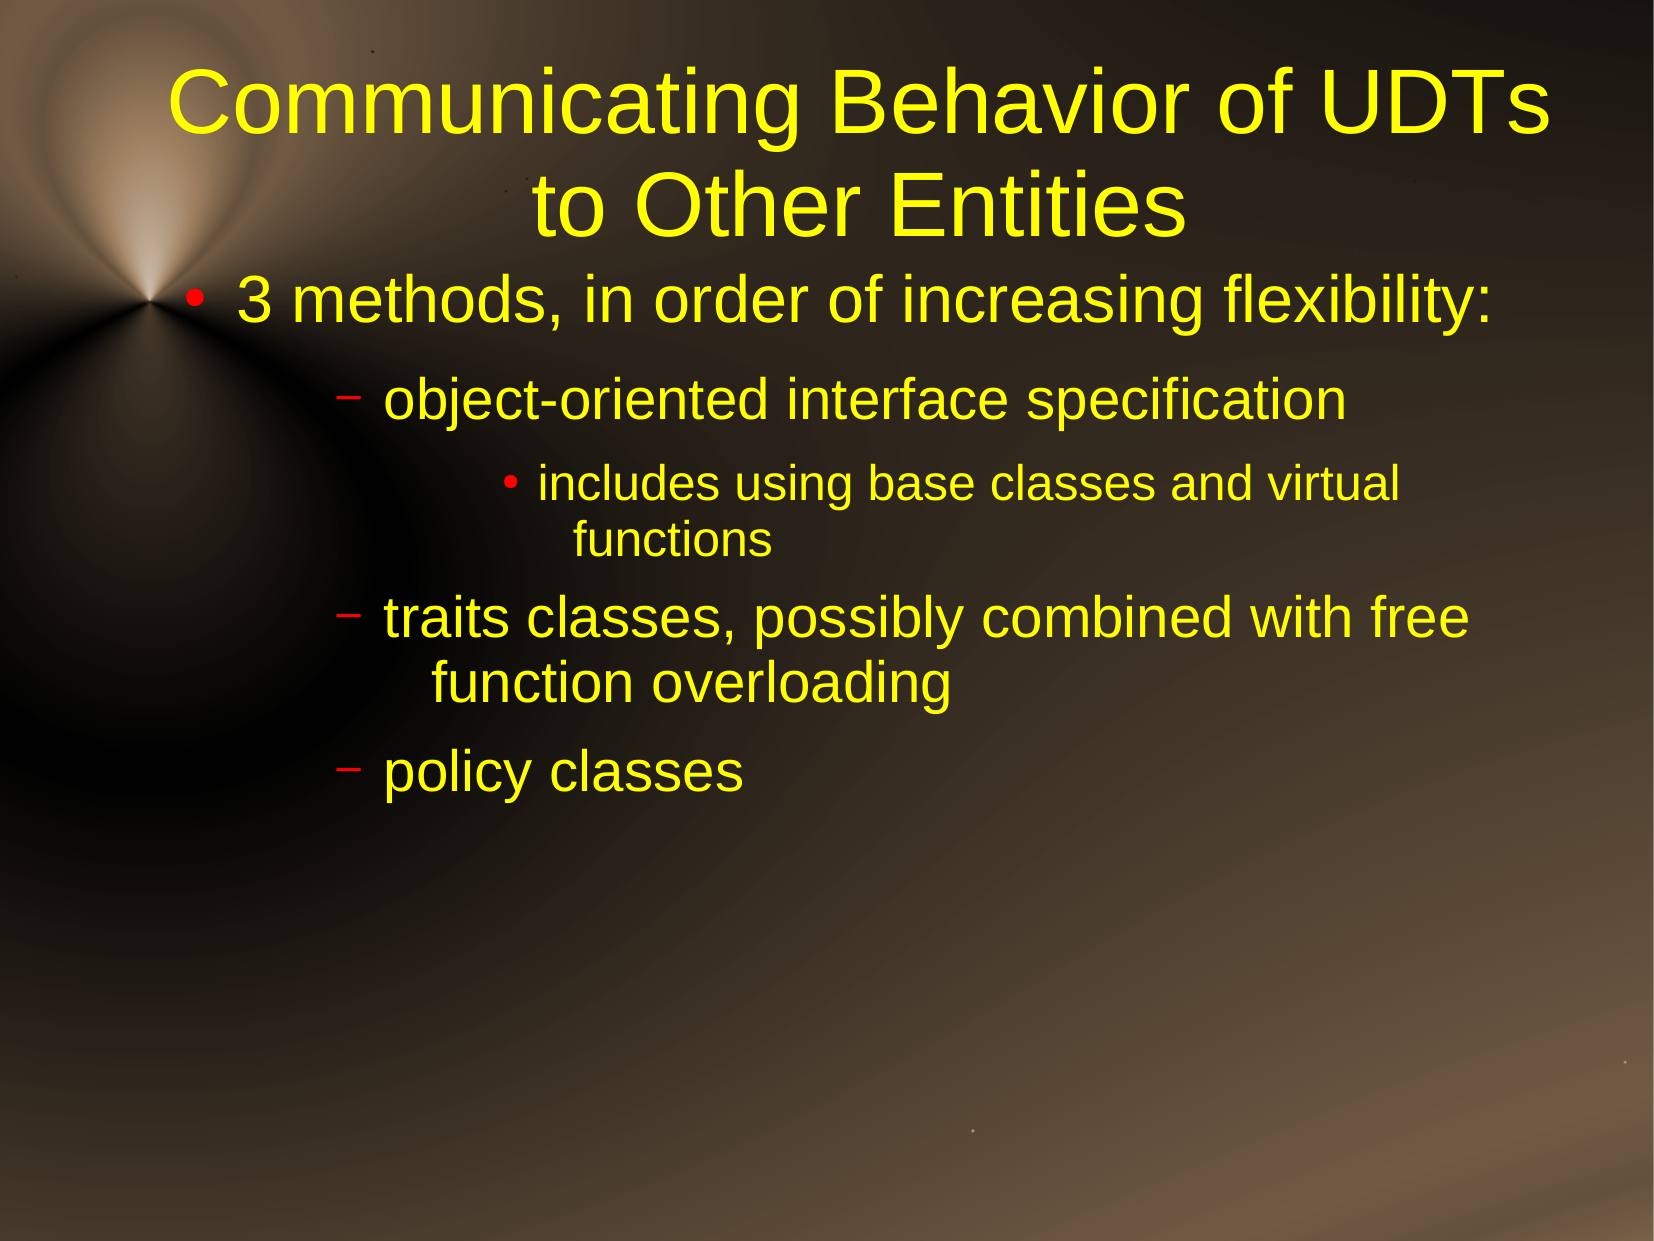

# Communicating Behavior of UDTs to Other Entities
3 methods, in order of increasing flexibility:
object-oriented interface specification
includes using base classes and virtual functions
traits classes, possibly combined with free function overloading
policy classes